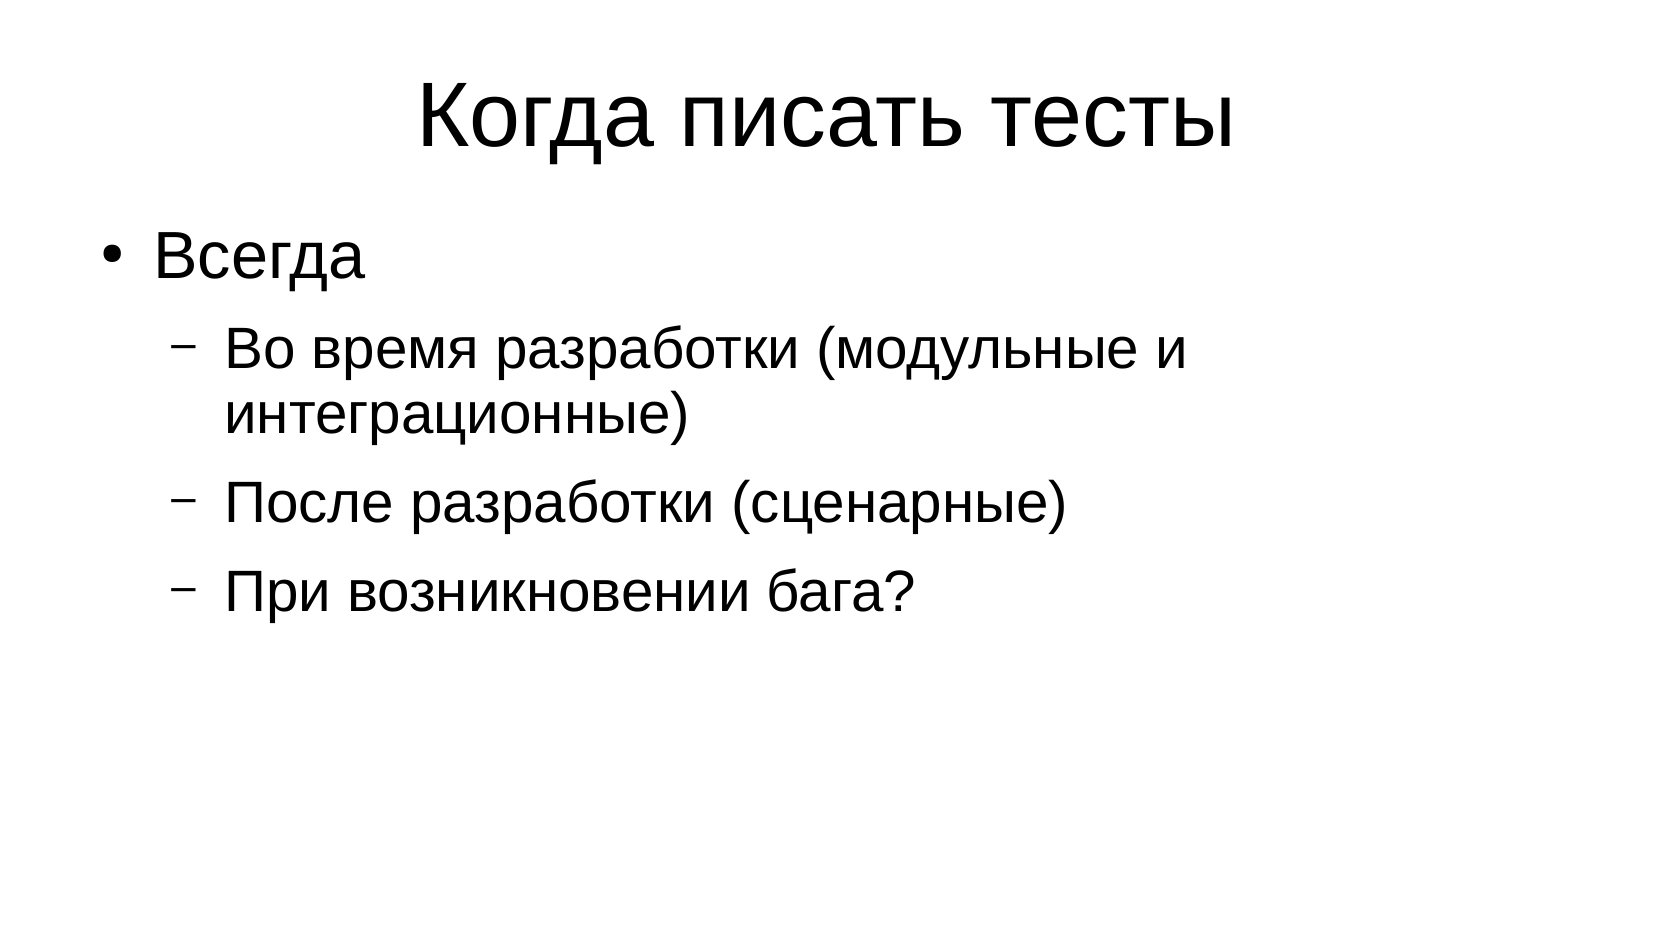

# Когда писать тесты
Всегда
Во время разработки (модульные и интеграционные)
После разработки (сценарные)
При возникновении бага?